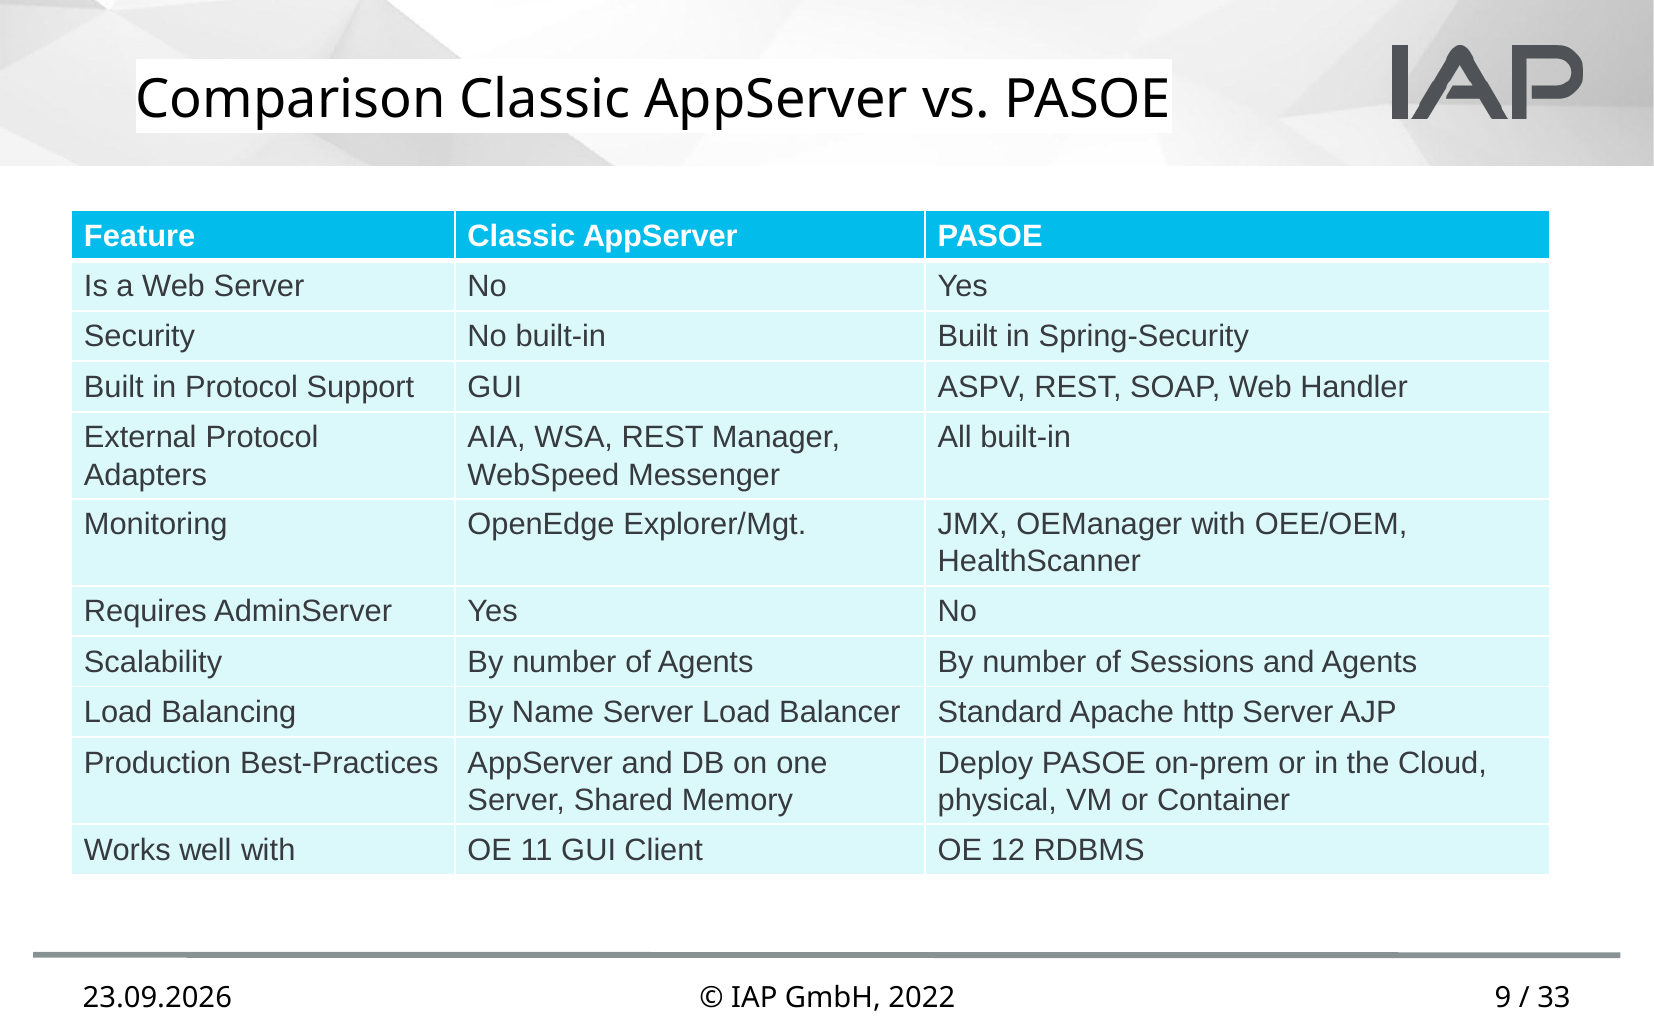

# Comparison Classic AppServer vs. PASOE
© IAP GmbH, 2022
9